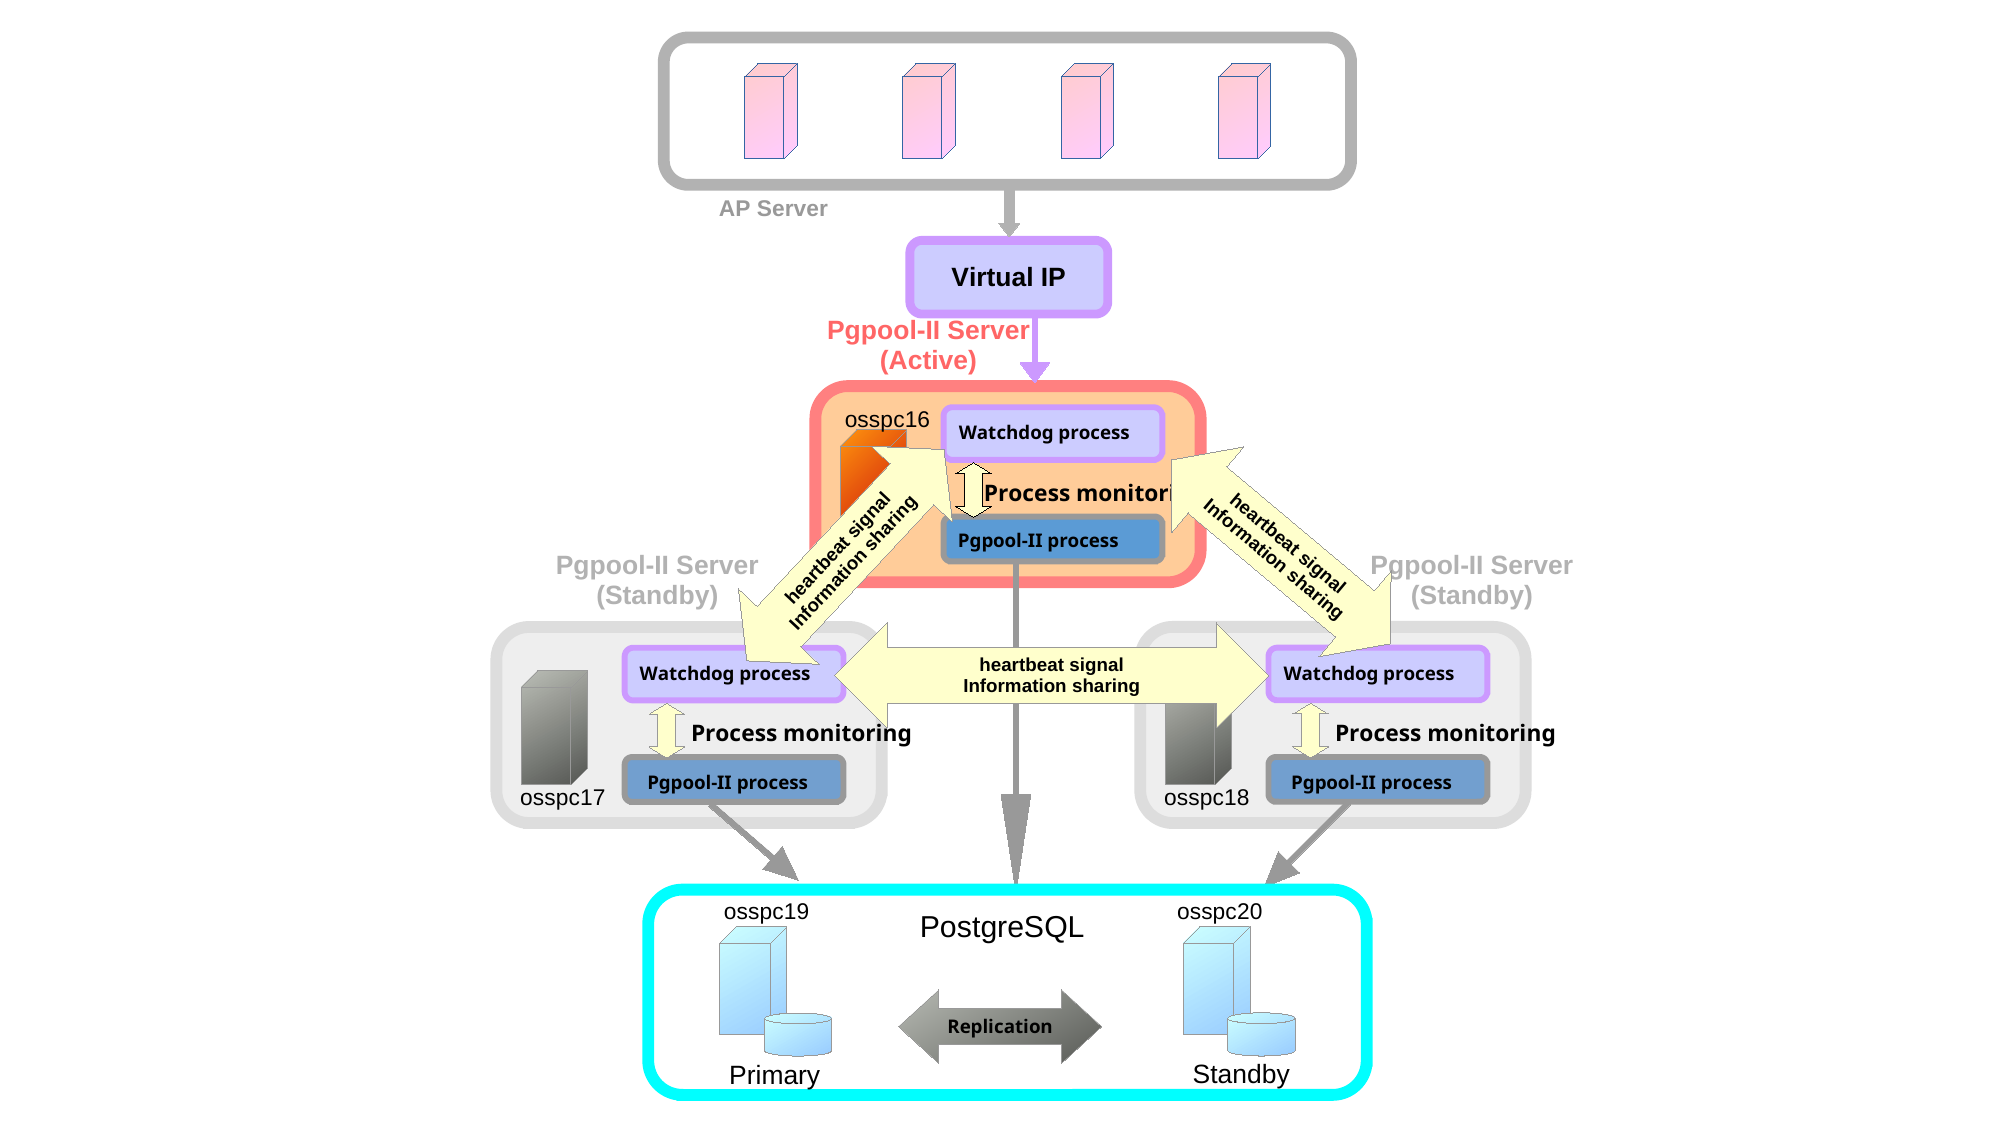

AP Server
Virtual IP
Pgpool-II Server
(Active)
Watchdog process
Process monitoring
Pgpool-II process
osspc16
heartbeat signal
Information sharing
heartbeat signal
Information sharing
Pgpool-II Server
(Standby)
Watchdog process
Process monitoring
Pgpool-II process
osspc17
Pgpool-II Server
(Standby)
Watchdog process
Process monitoring
Pgpool-II process
osspc18
heartbeat signal
Information sharing
PostgreSQL
Replication
osspc19
Primary
osspc20
Standby